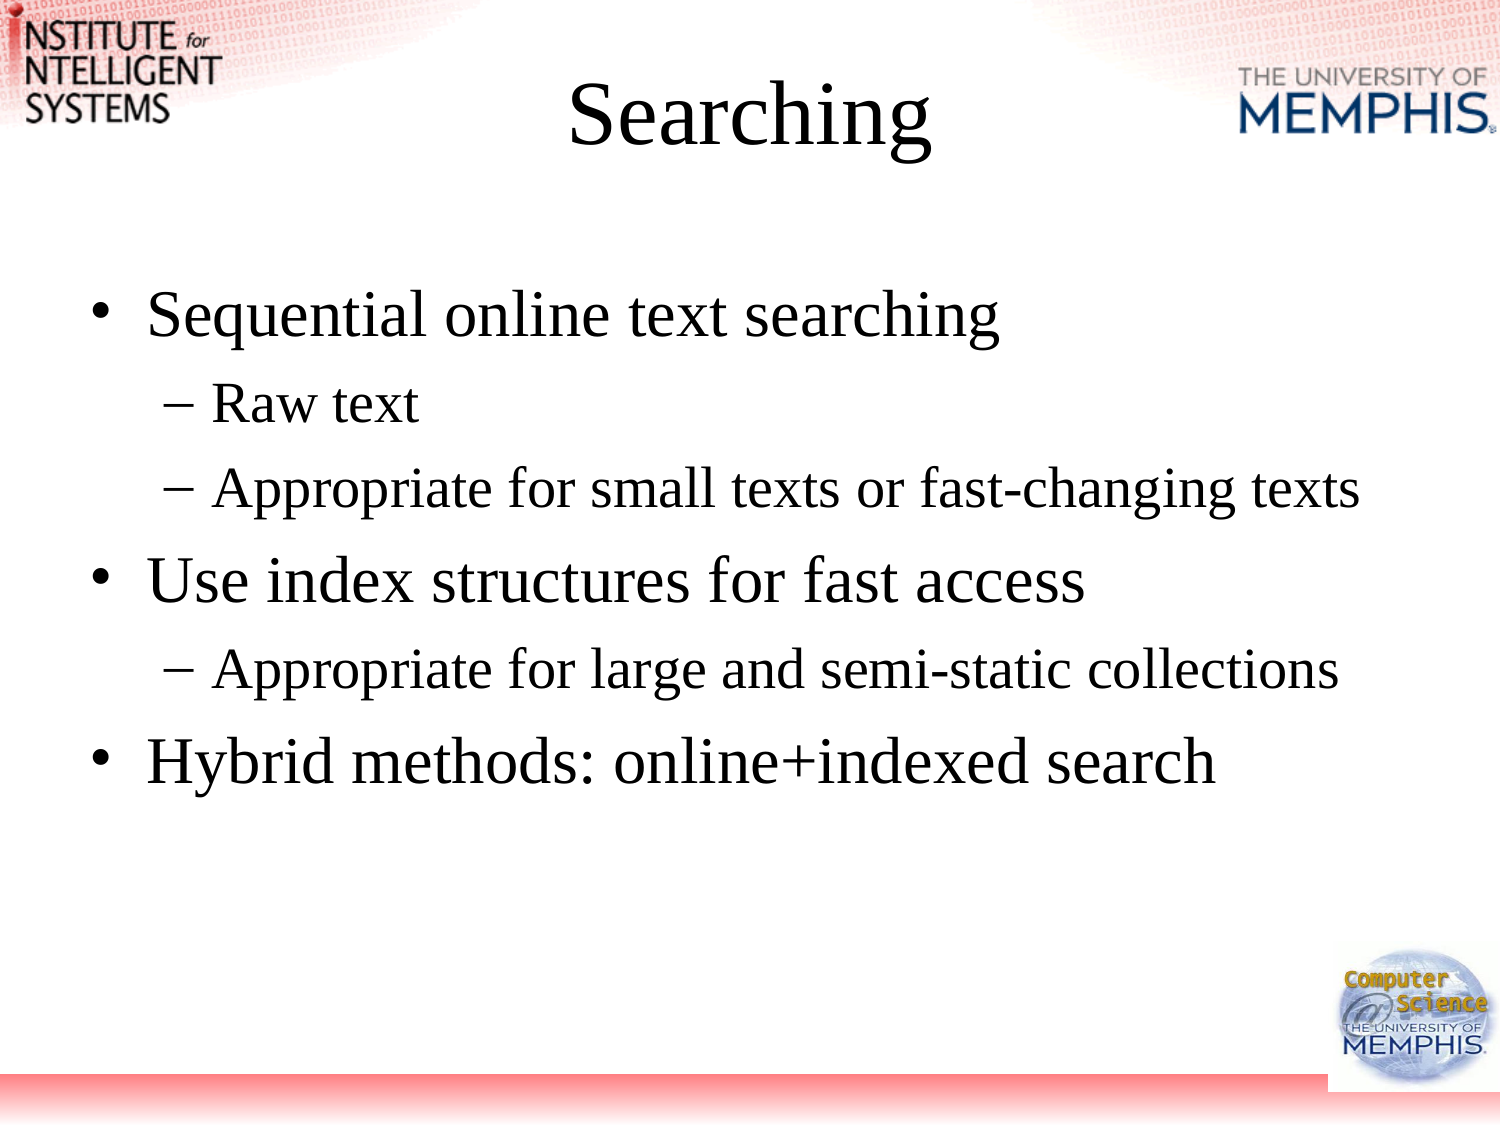

# Searching
Sequential online text searching
Raw text
Appropriate for small texts or fast-changing texts
Use index structures for fast access
Appropriate for large and semi-static collections
Hybrid methods: online+indexed search